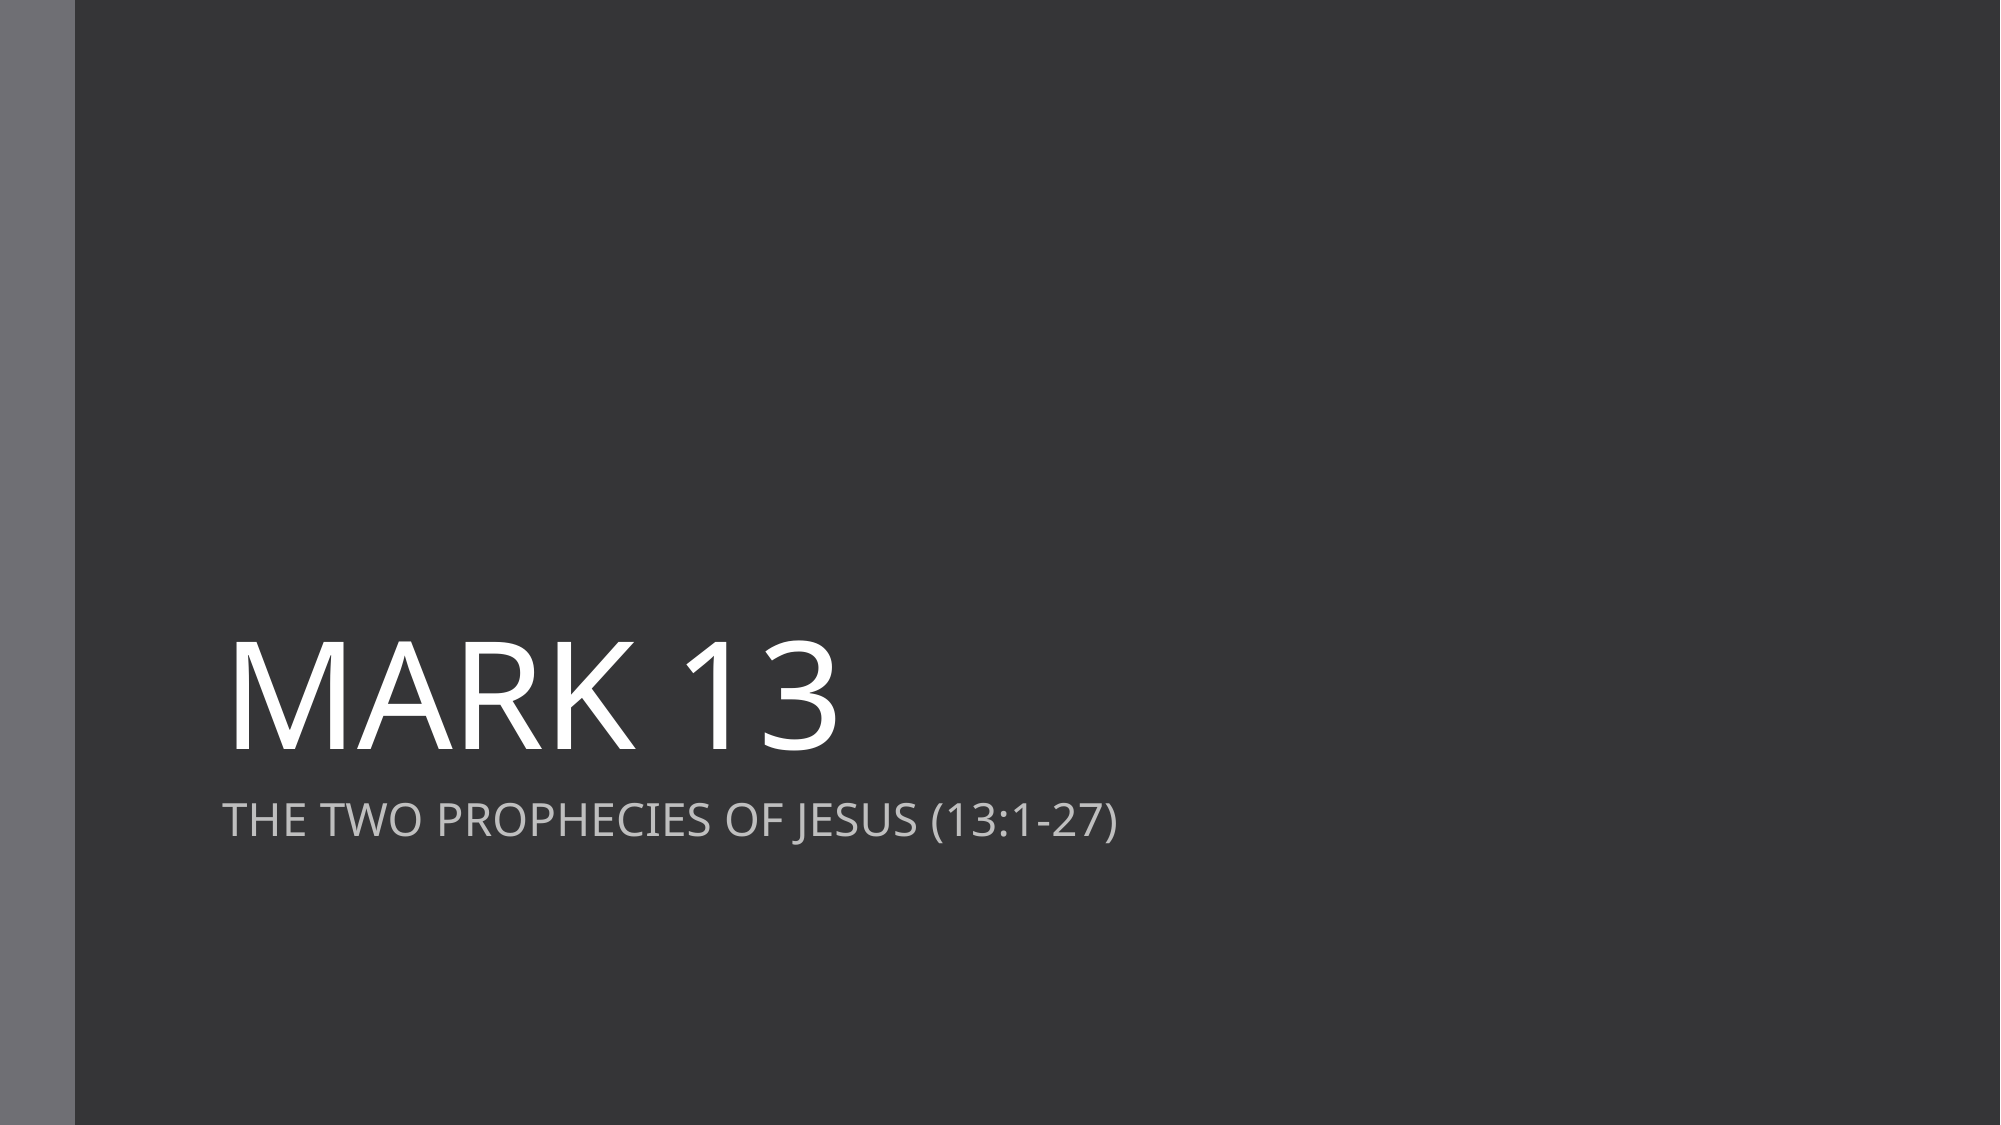

# MARK 13
THE TWO PROPHECIES OF JESUS (13:1-27)